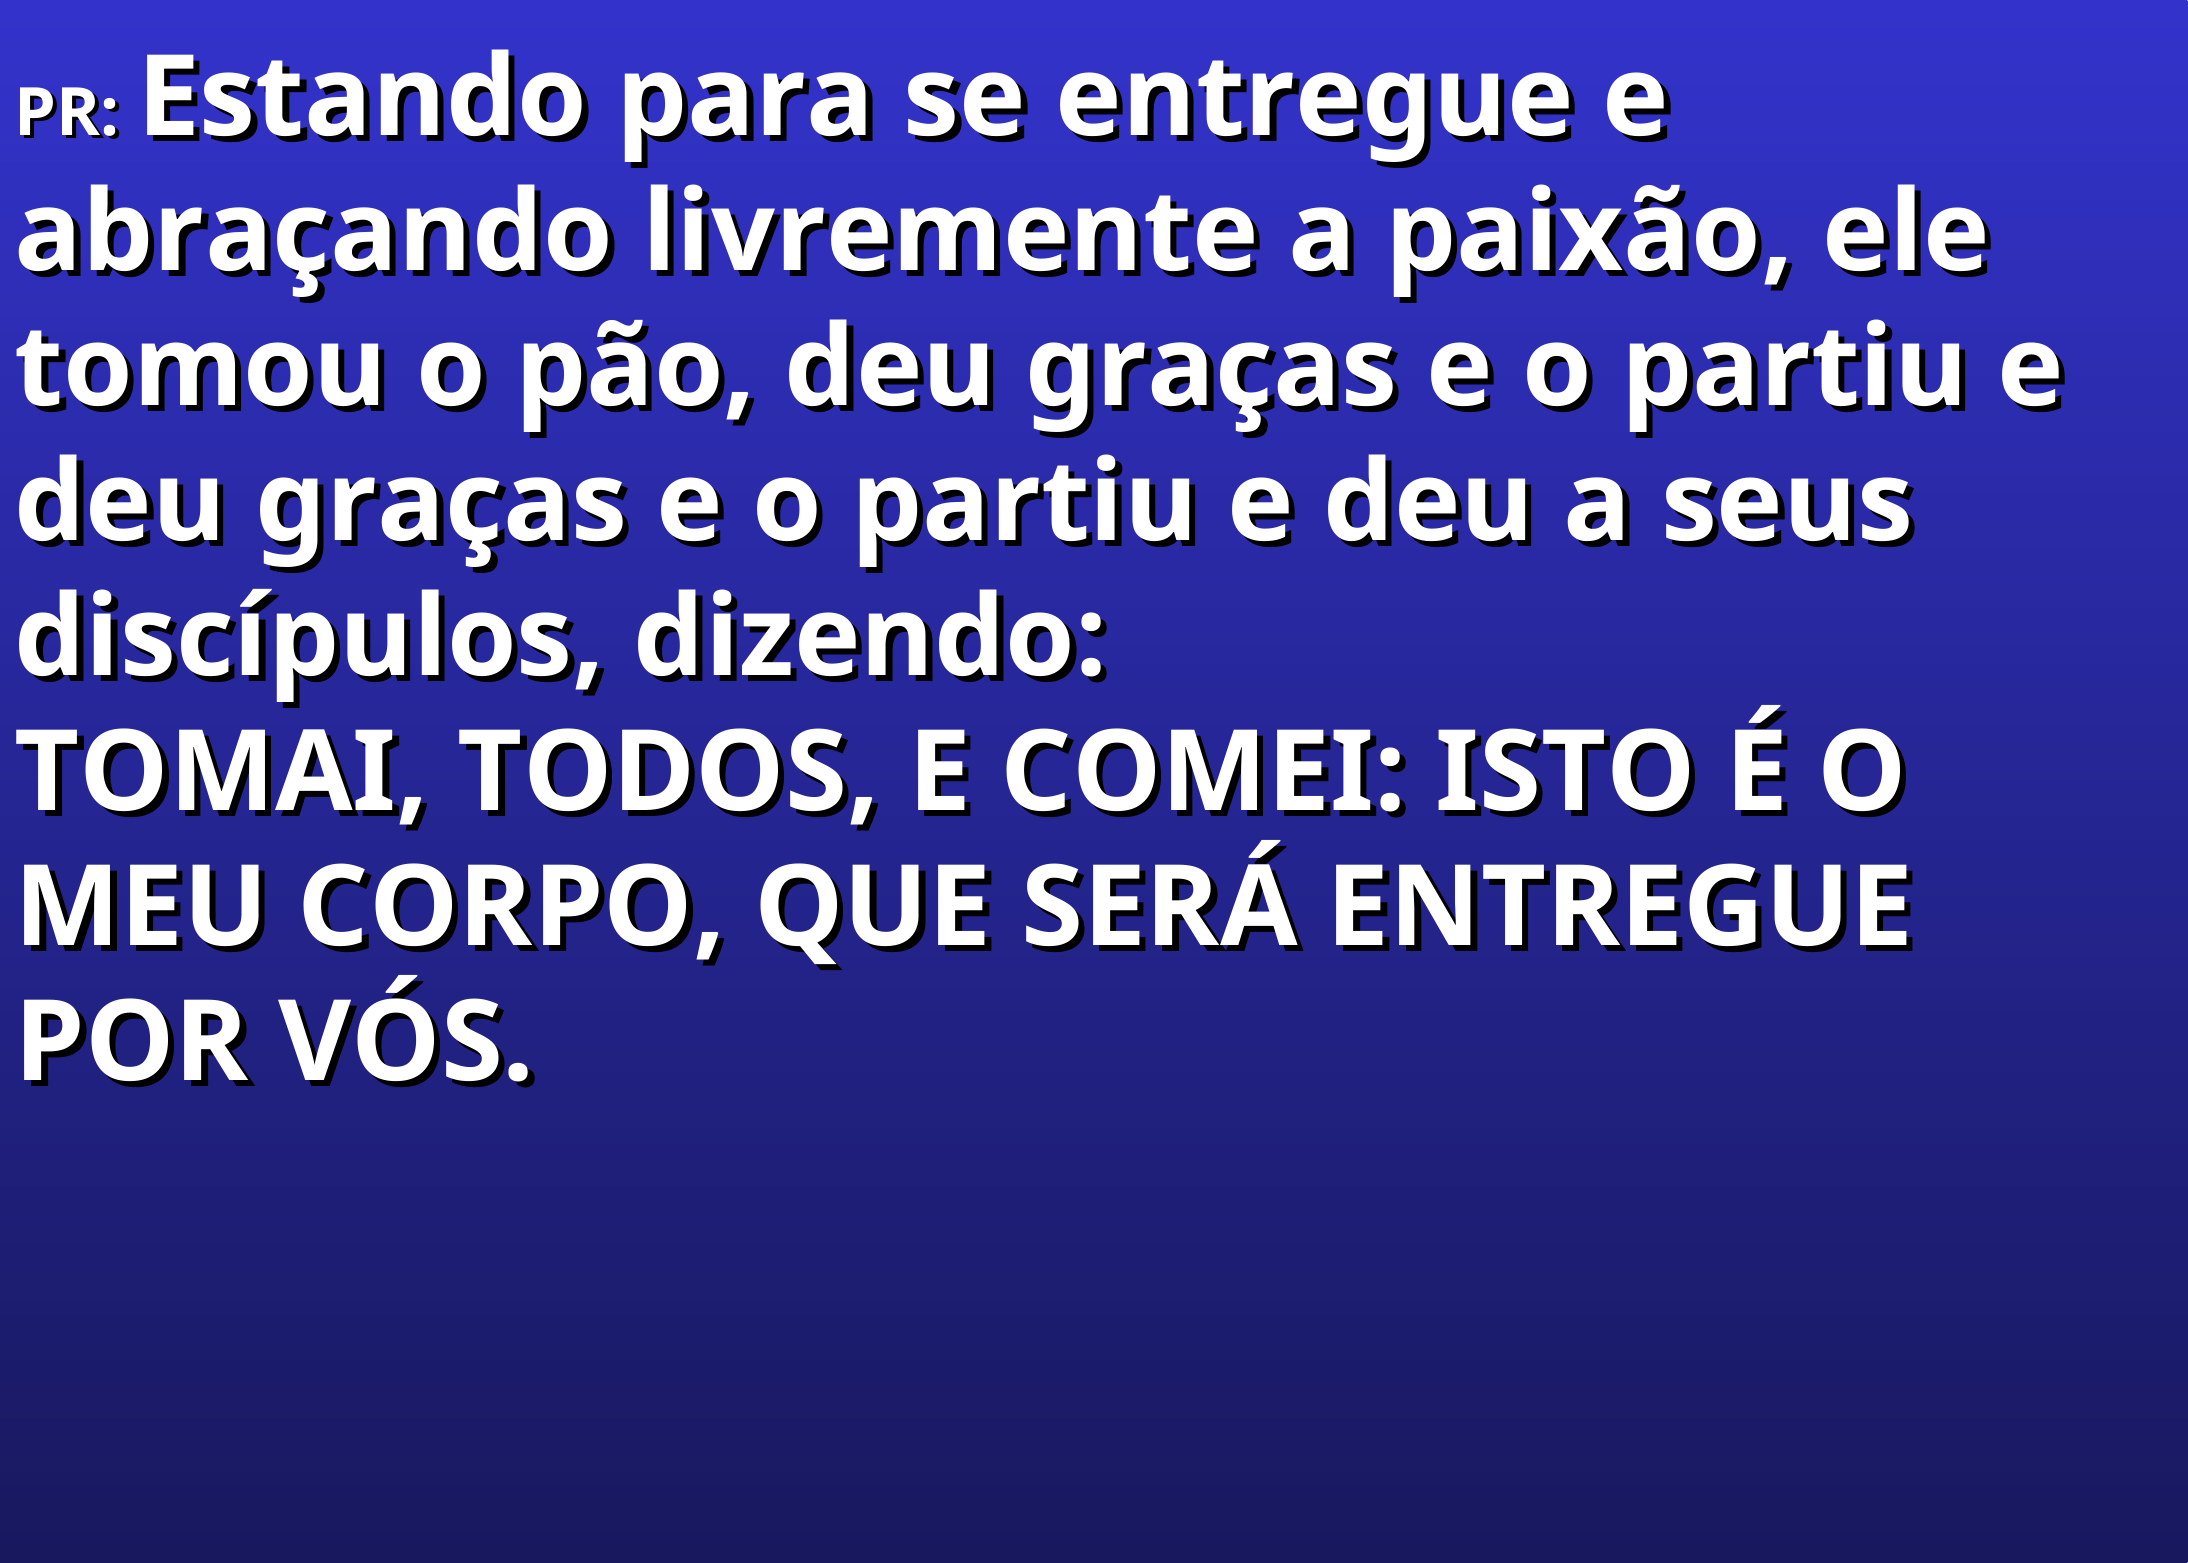

PR: Estando para se entregue e abraçando livremente a paixão, ele tomou o pão, deu graças e o partiu e deu graças e o partiu e deu a seus discípulos, dizendo:
TOMAI, TODOS, E COMEI: ISTO É O MEU CORPO, QUE SERÁ ENTREGUE POR VÓS.